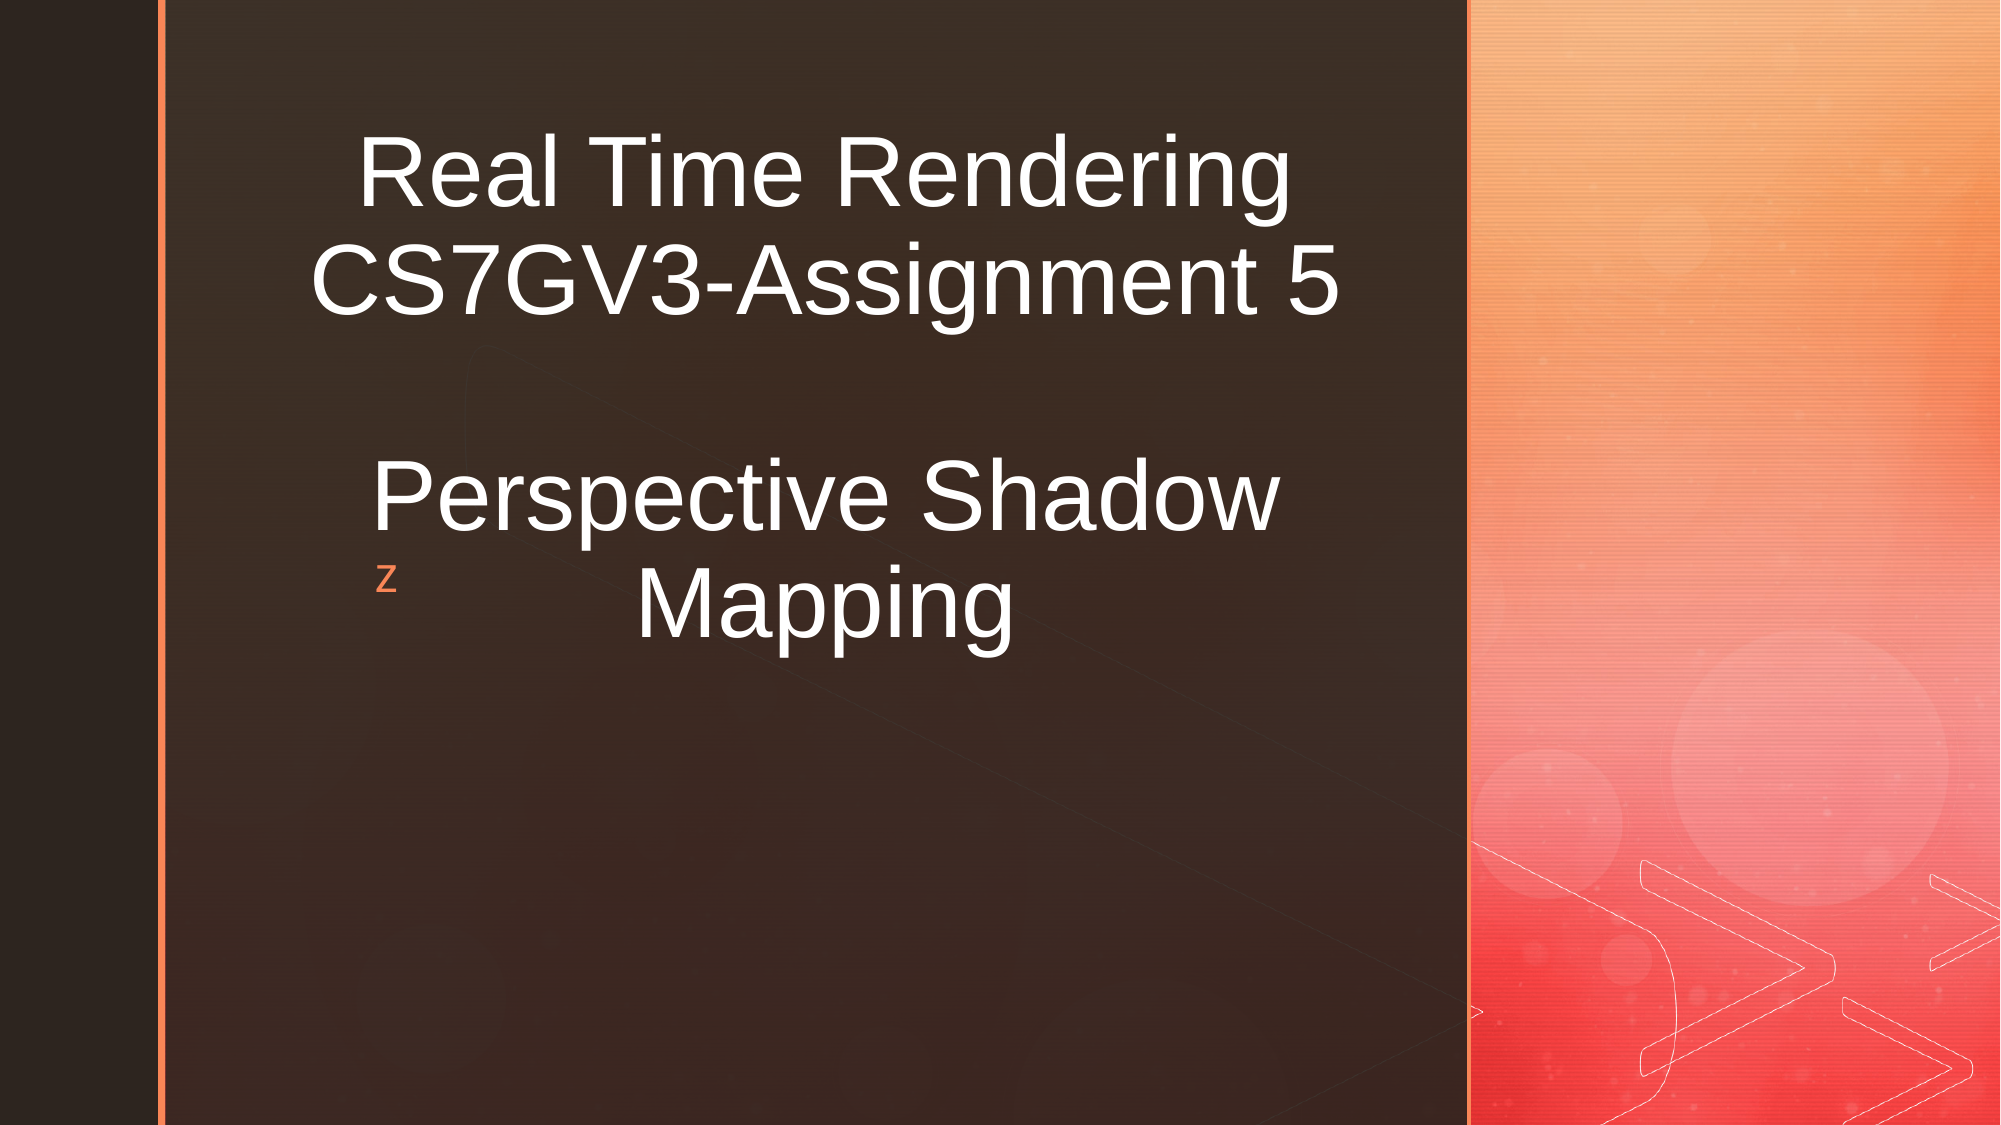

# Real Time Rendering CS7GV3-Assignment 5 Perspective Shadow Mapping